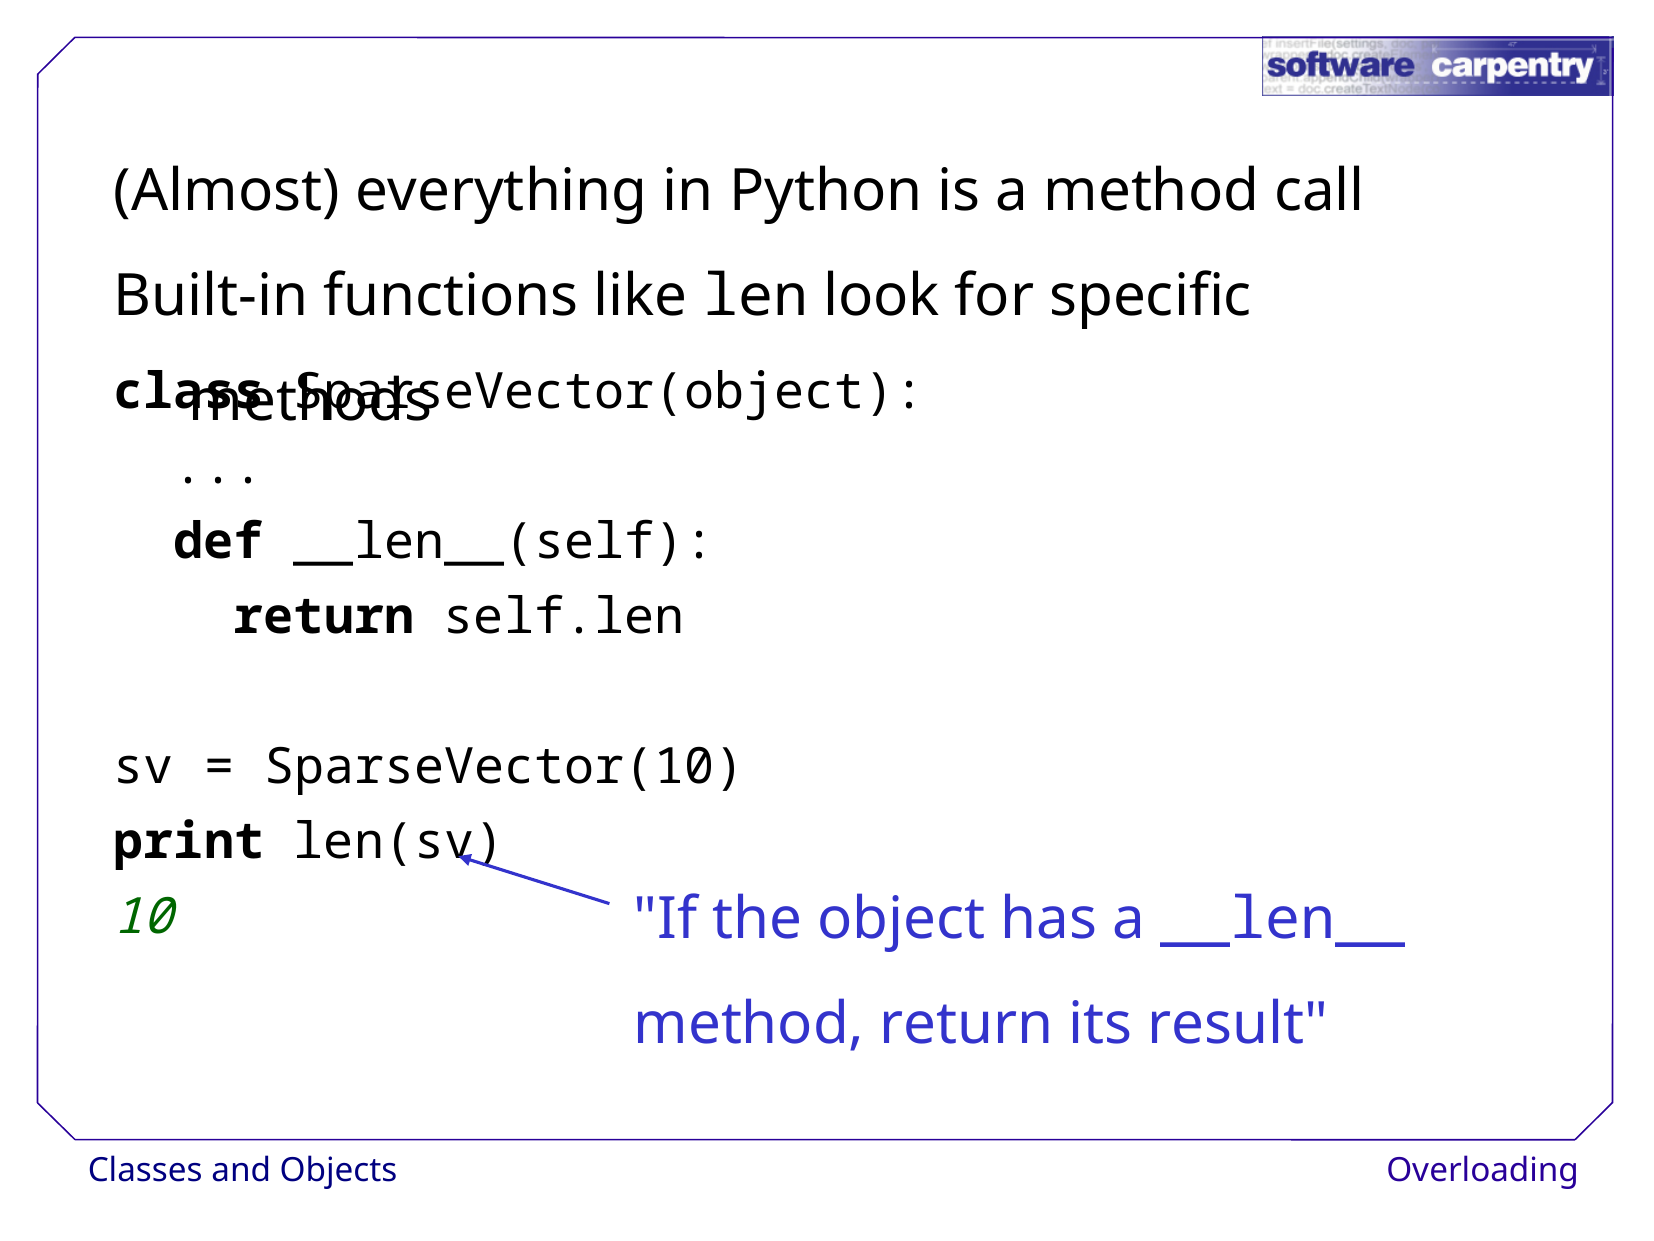

(Almost) everything in Python is a method call
Built-in functions like len look for specific methods
class SparseVector(object):
 ...
 def __len__(self):
 return self.len
sv = SparseVector(10)
print len(sv)
10
"If the object has a __len__
method, return its result"